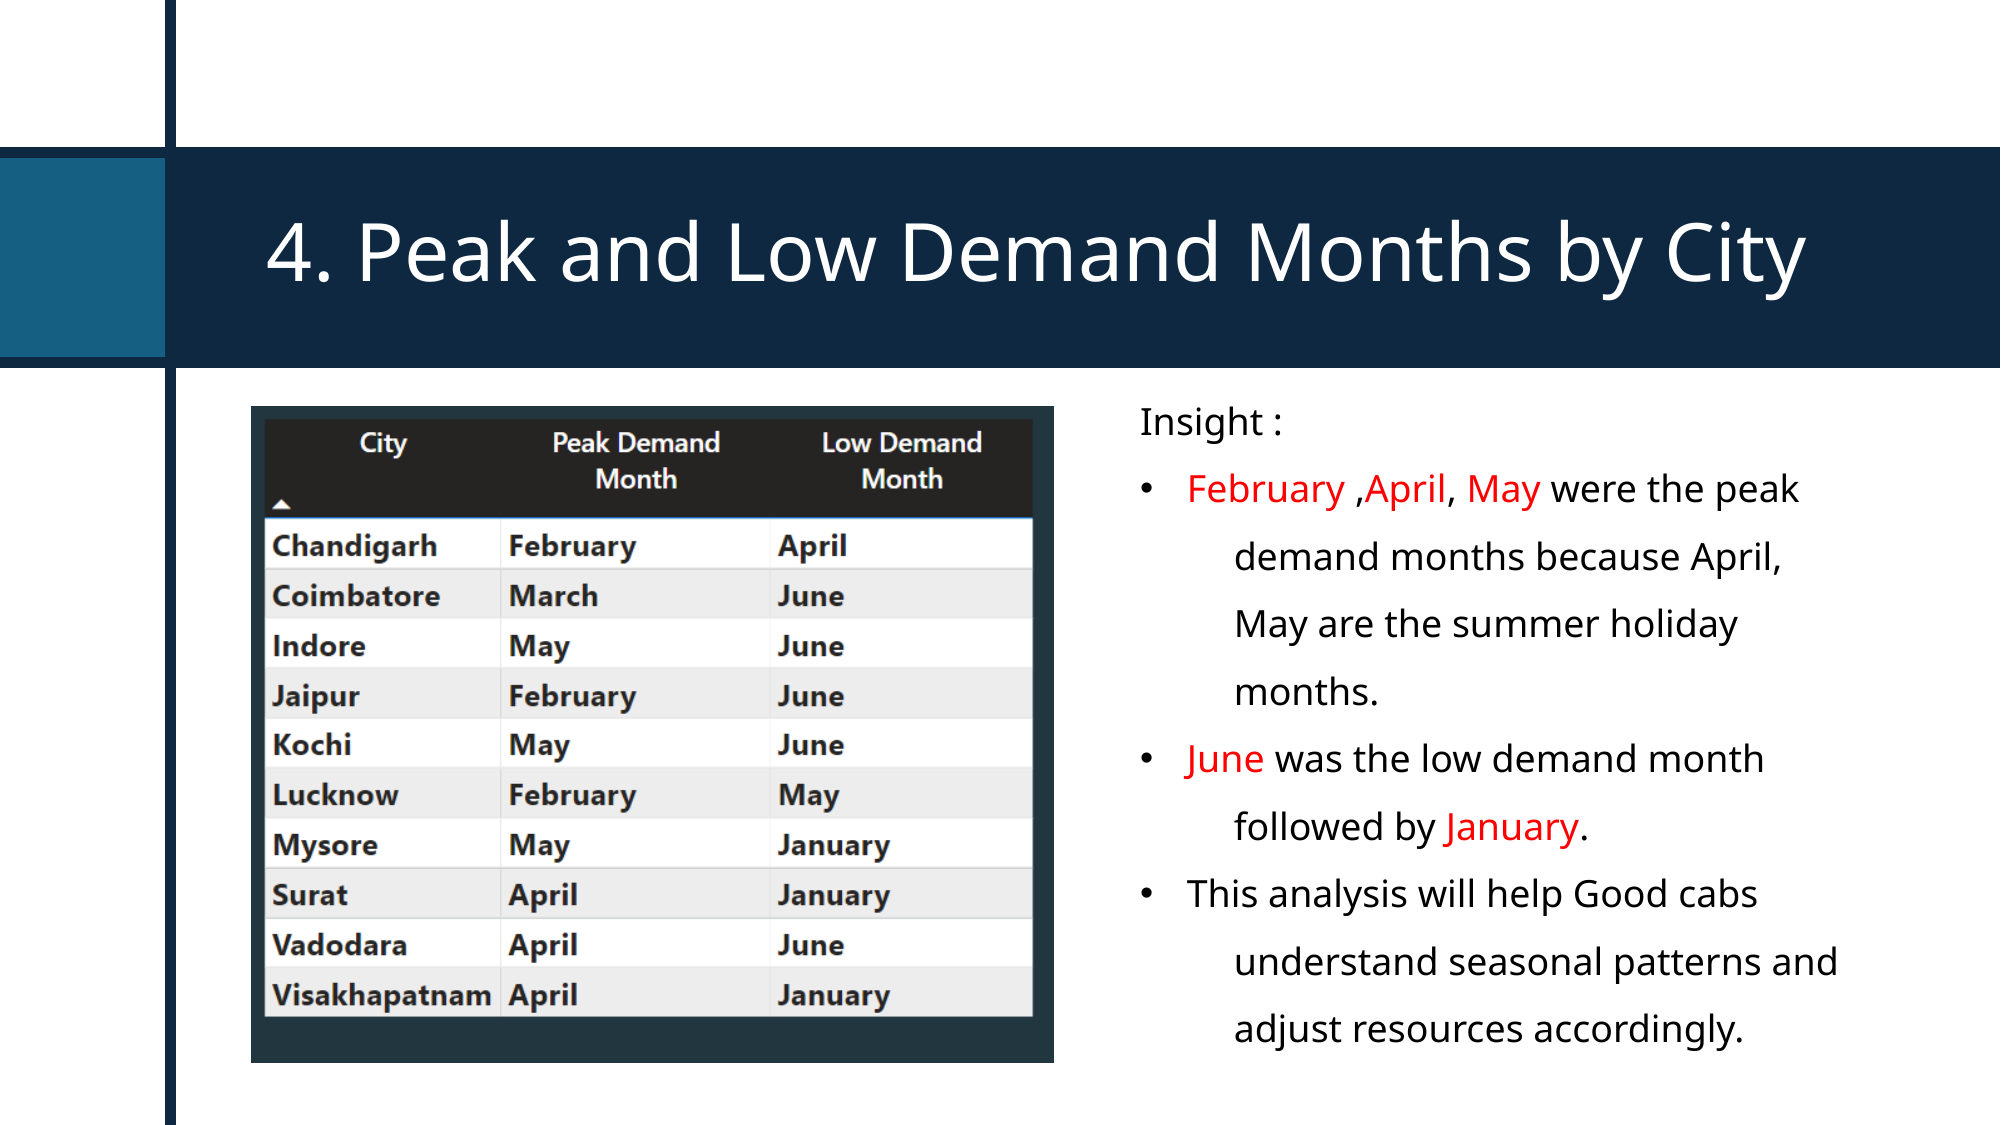

# 4. Peak and Low Demand Months by City
Insight :
February ,April, May were the peak demand months because April, May are the summer holiday months.
June was the low demand month followed by January.
This analysis will help Good cabs understand seasonal patterns and adjust resources accordingly.